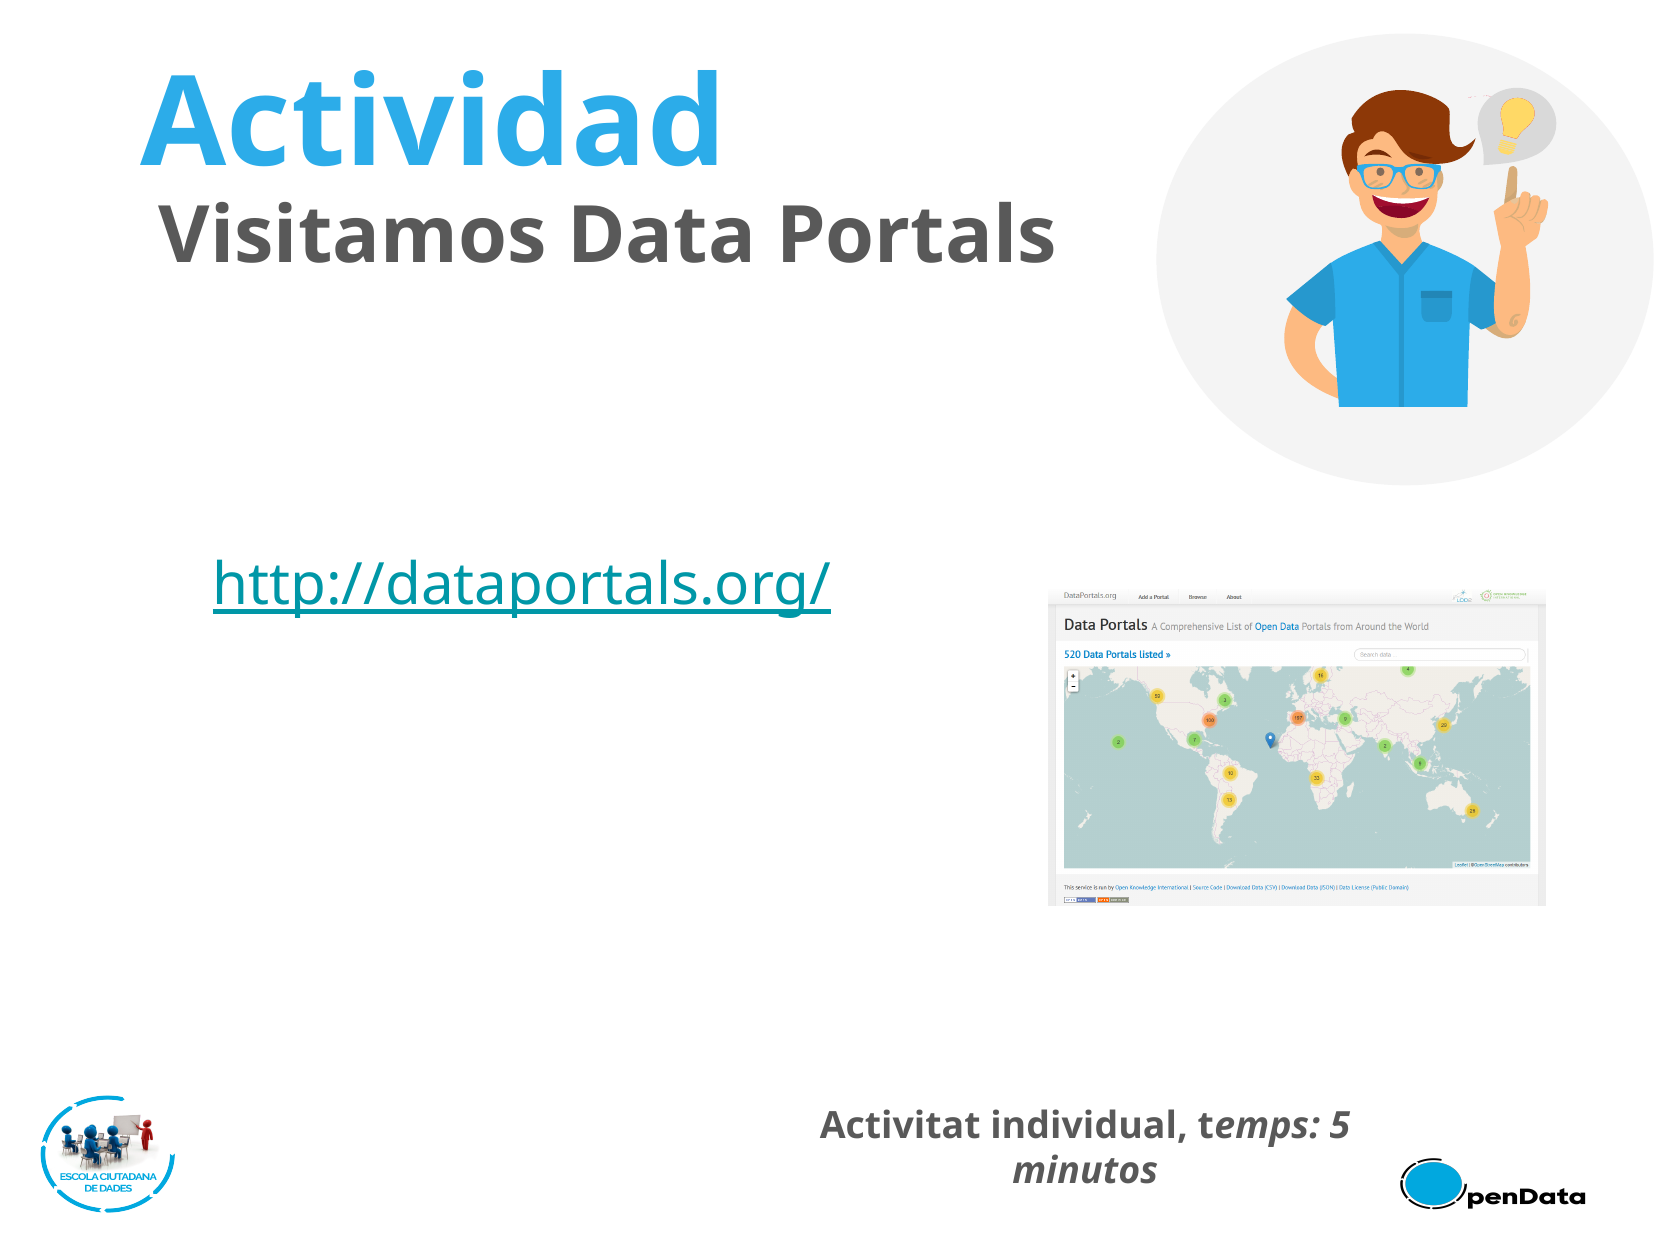

Actividad
Visitamos Data Portals
http://dataportals.org/
Activitat individual, temps: 5 minutos